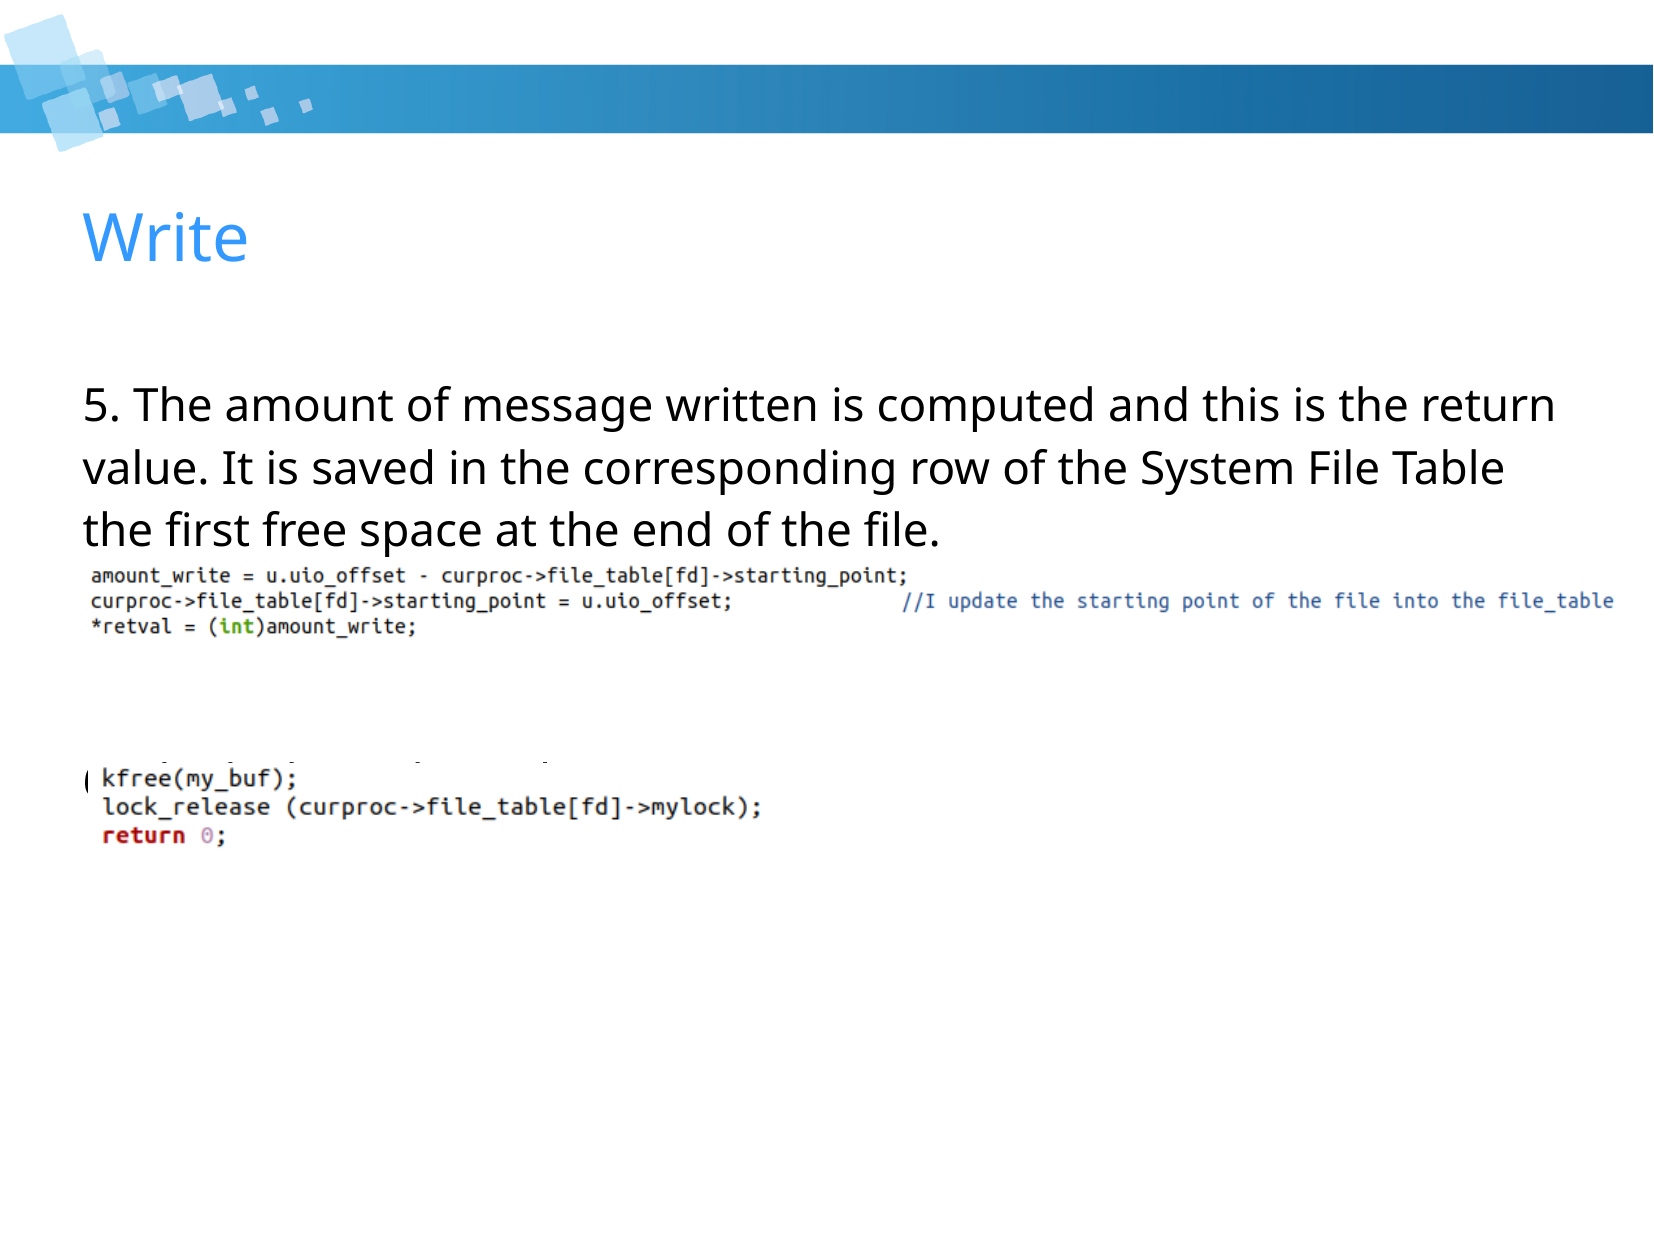

# Write
5. The amount of message written is computed and this is the return value. It is saved in the corresponding row of the System File Table the first free space at the end of the file.
6. The lock is released.